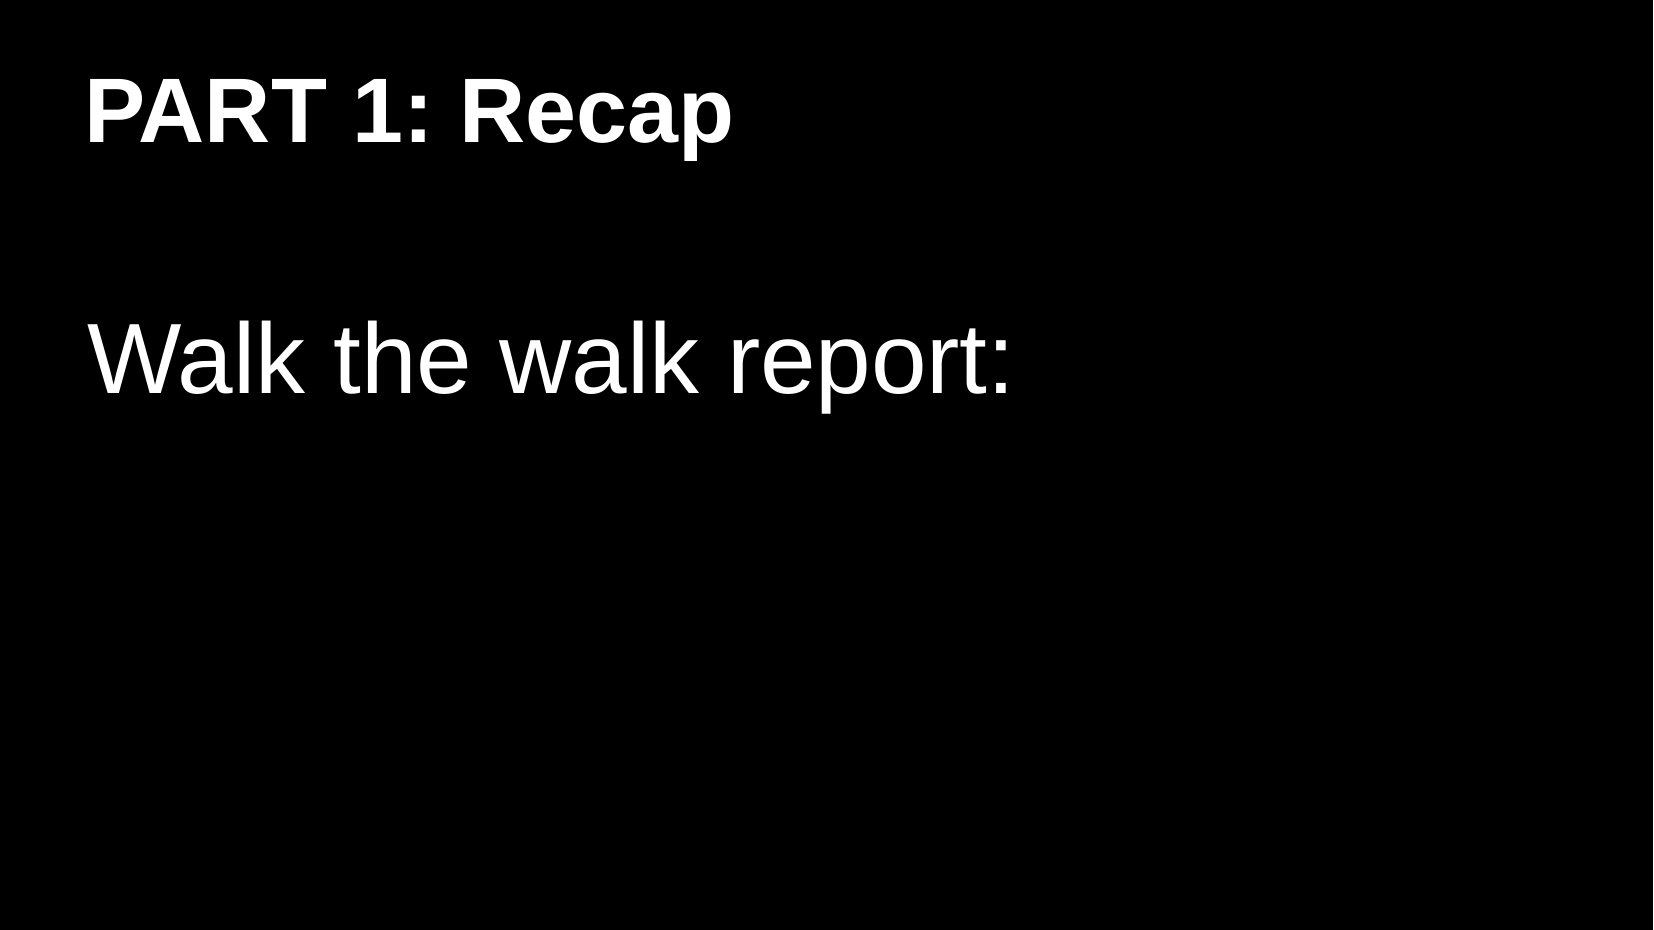

# PART 1: Recap
Walk the walk report: